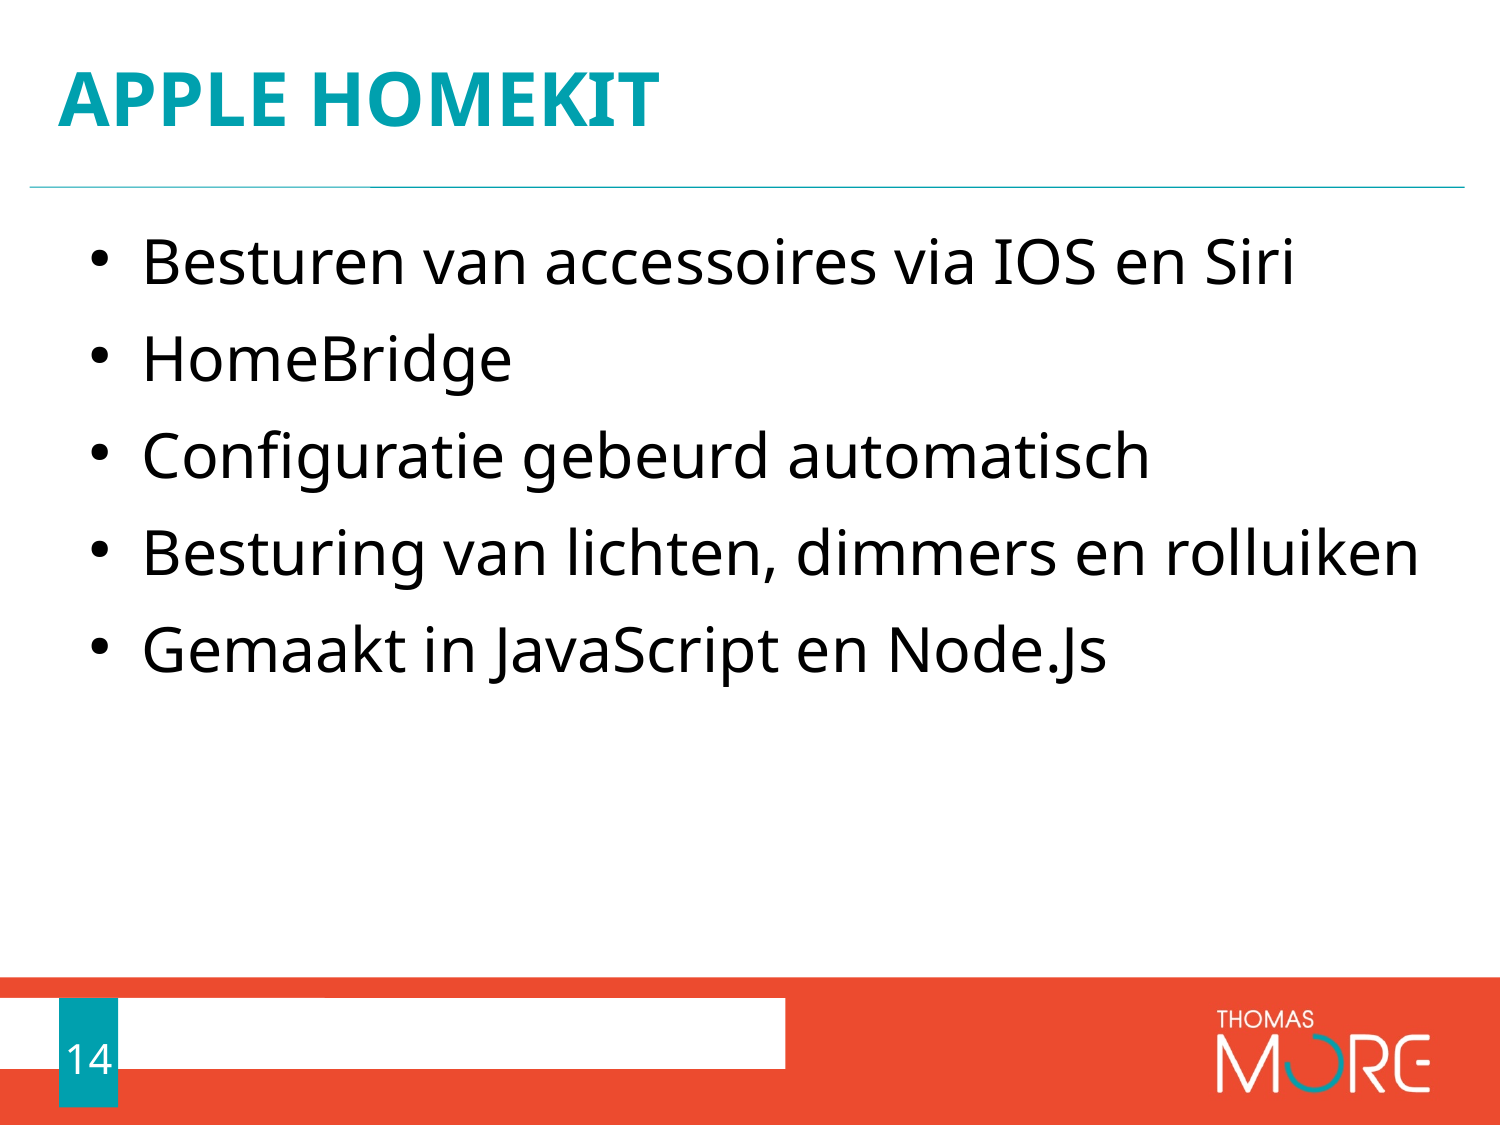

Apple homekit
# Besturen van accessoires via IOS en Siri
HomeBridge
Configuratie gebeurd automatisch
Besturing van lichten, dimmers en rolluiken
Gemaakt in JavaScript en Node.Js